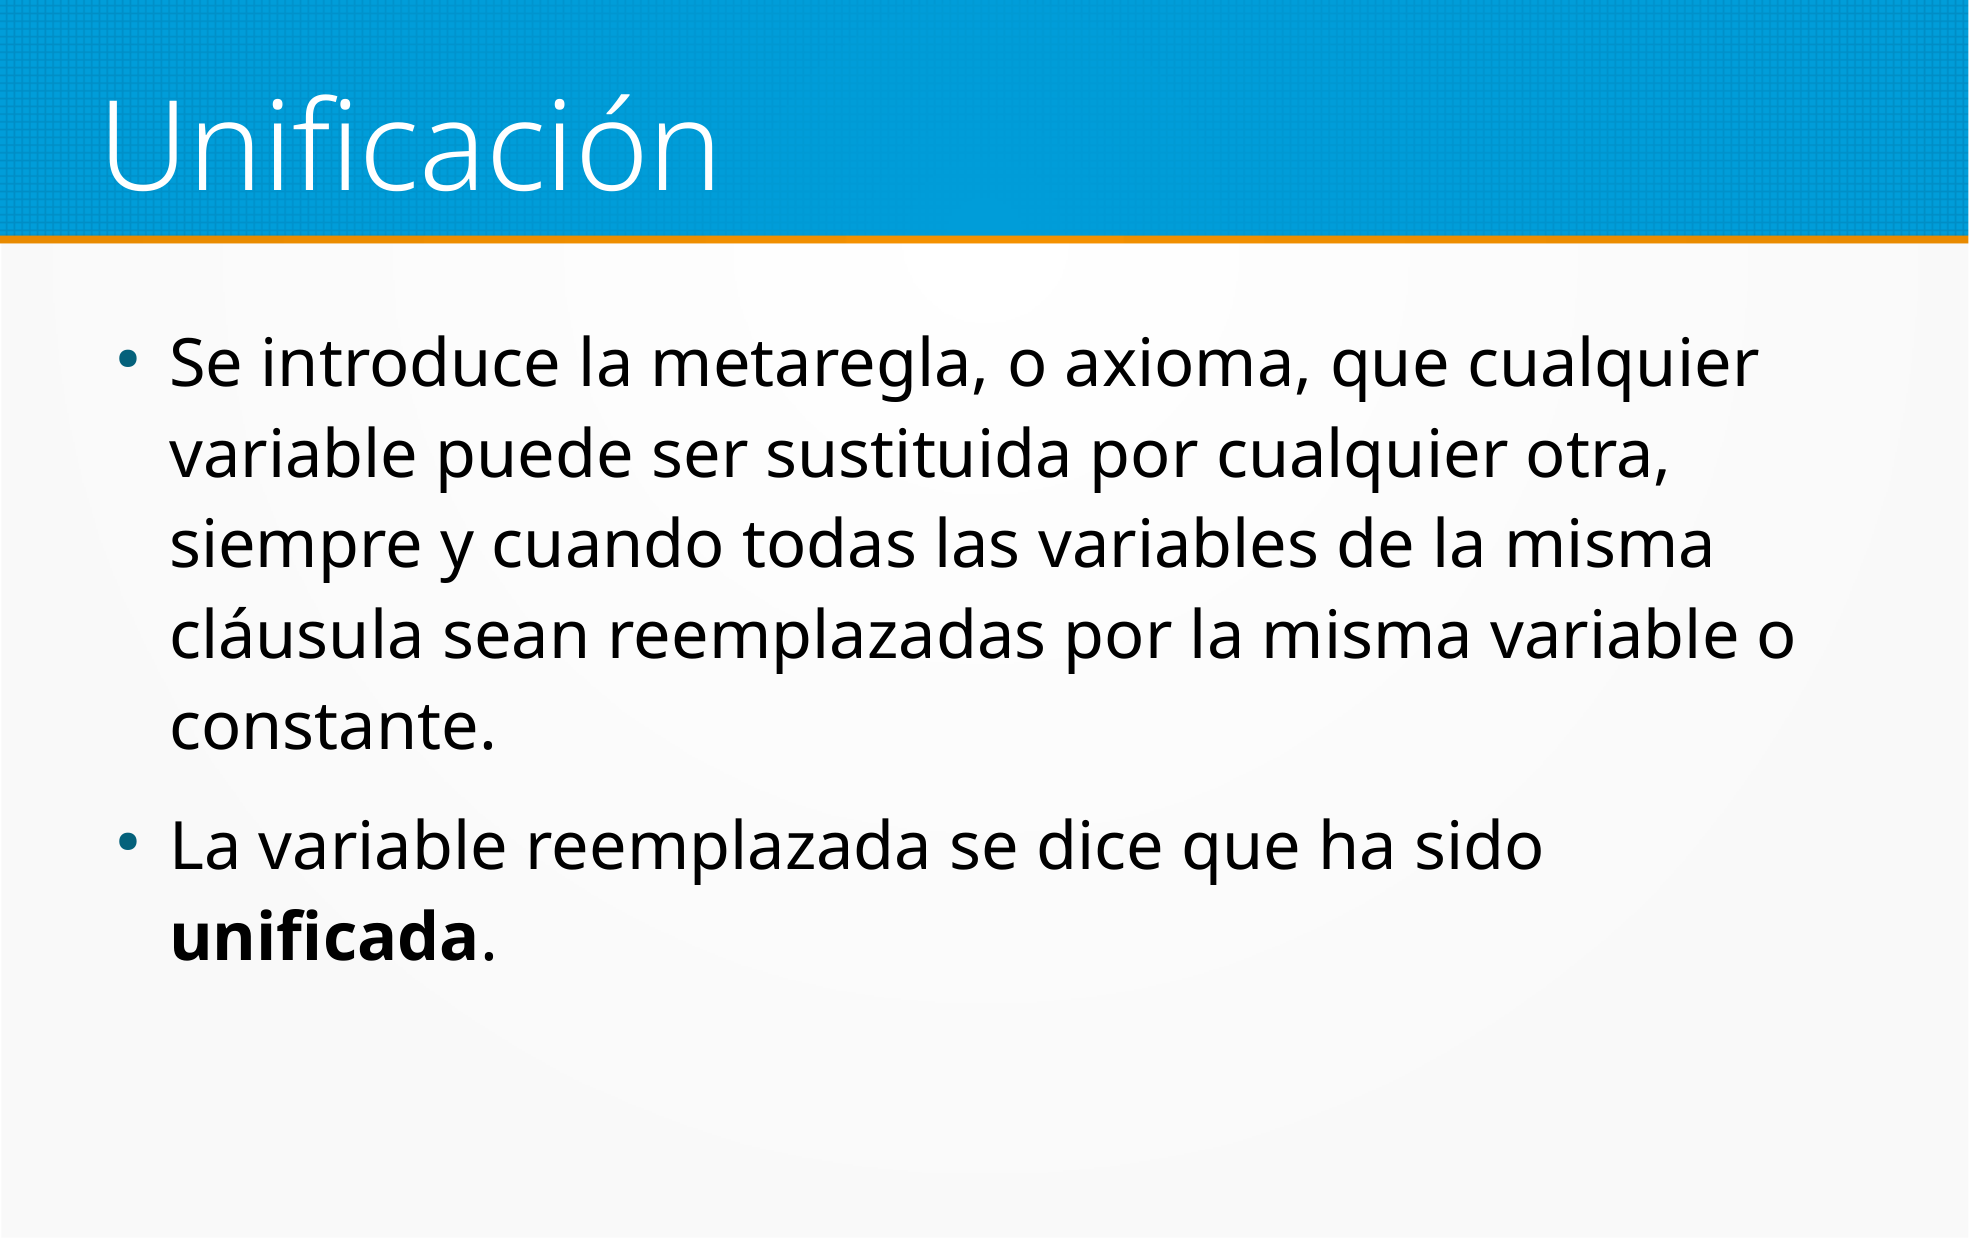

# Unificación
Se introduce la metaregla, o axioma, que cualquier variable puede ser sustituida por cualquier otra, siempre y cuando todas las variables de la misma cláusula sean reemplazadas por la misma variable o constante.
La variable reemplazada se dice que ha sido unificada.